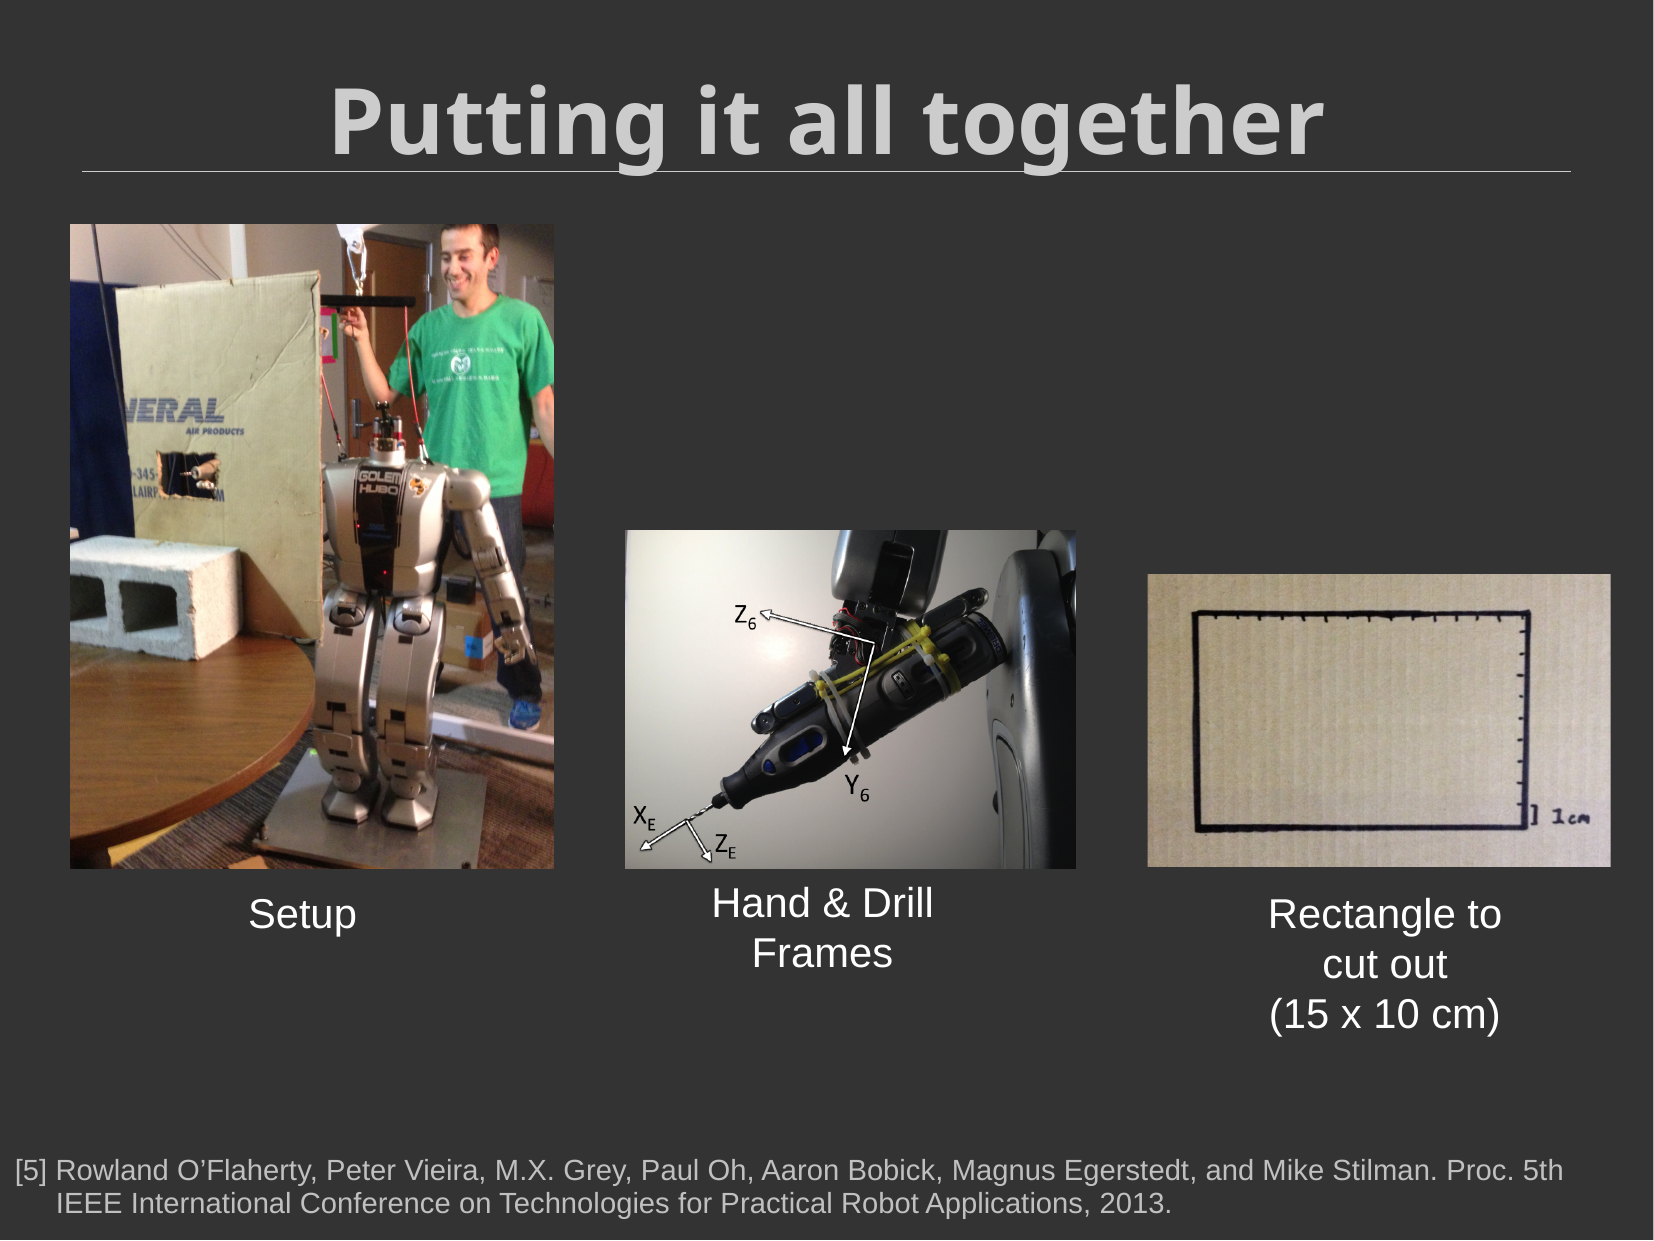

# Putting it all together
Hand & Drill Frames
Setup
Rectangle to cut out
(15 x 10 cm)
[5] Rowland O’Flaherty, Peter Vieira, M.X. Grey, Paul Oh, Aaron Bobick, Magnus Egerstedt, and Mike Stilman. Proc. 5th IEEE International Conference on Technologies for Practical Robot Applications, 2013.